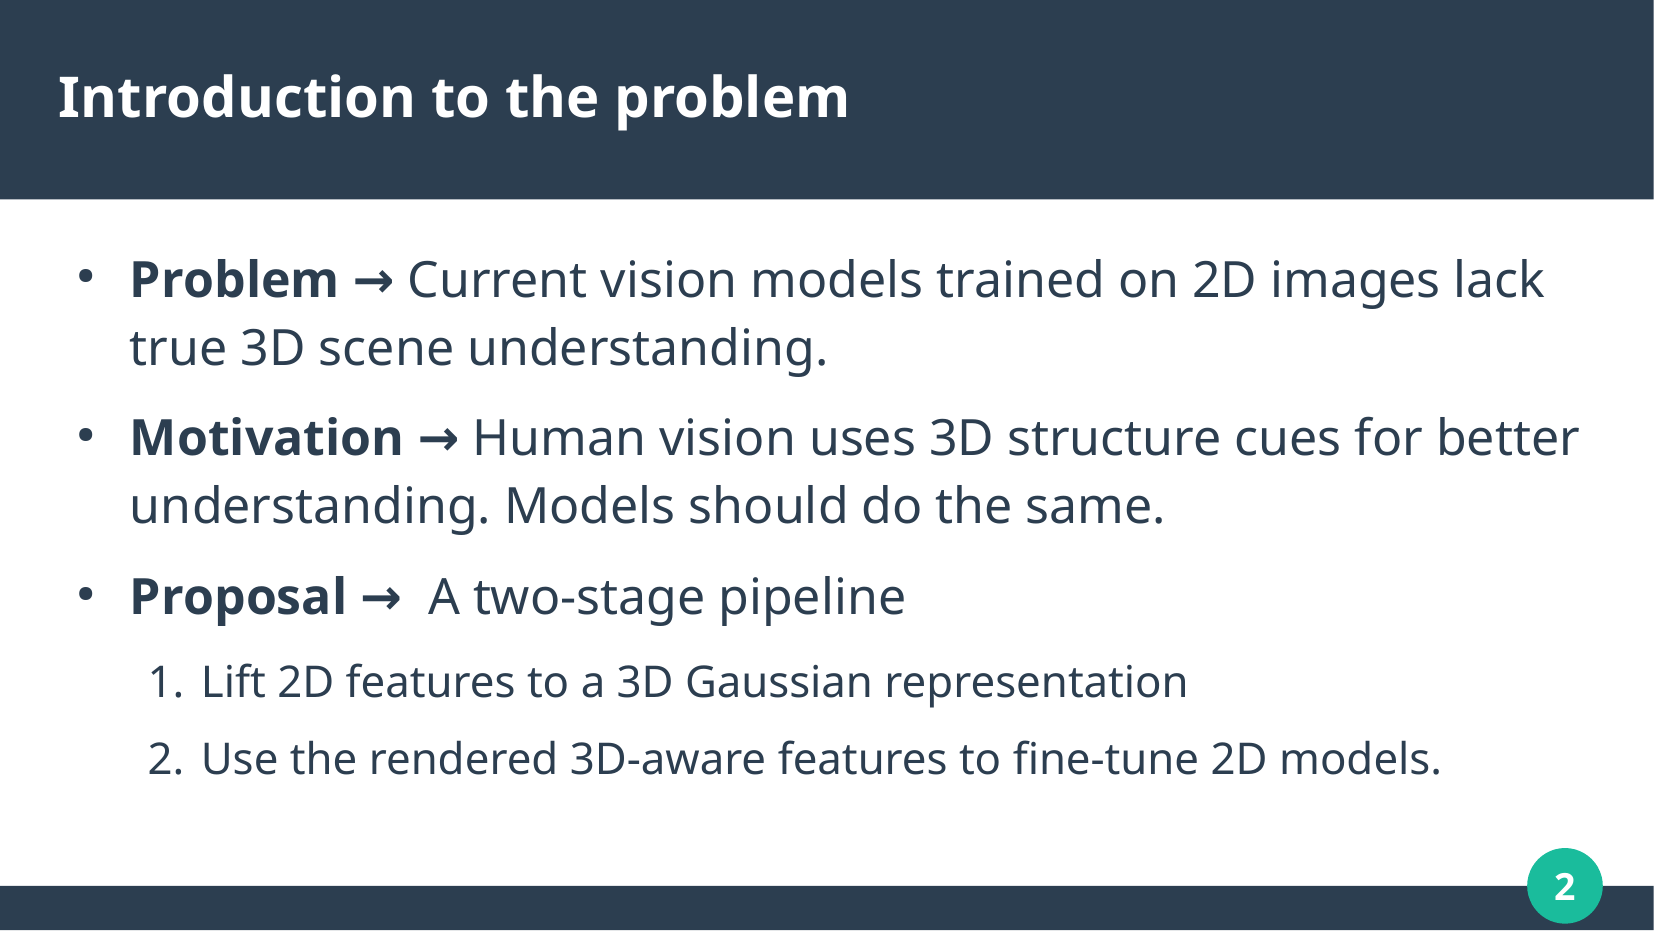

# Introduction to the problem
Problem → Current vision models trained on 2D images lack true 3D scene understanding.
Motivation → Human vision uses 3D structure cues for better understanding. Models should do the same.
Proposal → A two-stage pipeline
Lift 2D features to a 3D Gaussian representation
Use the rendered 3D-aware features to fine-tune 2D models.